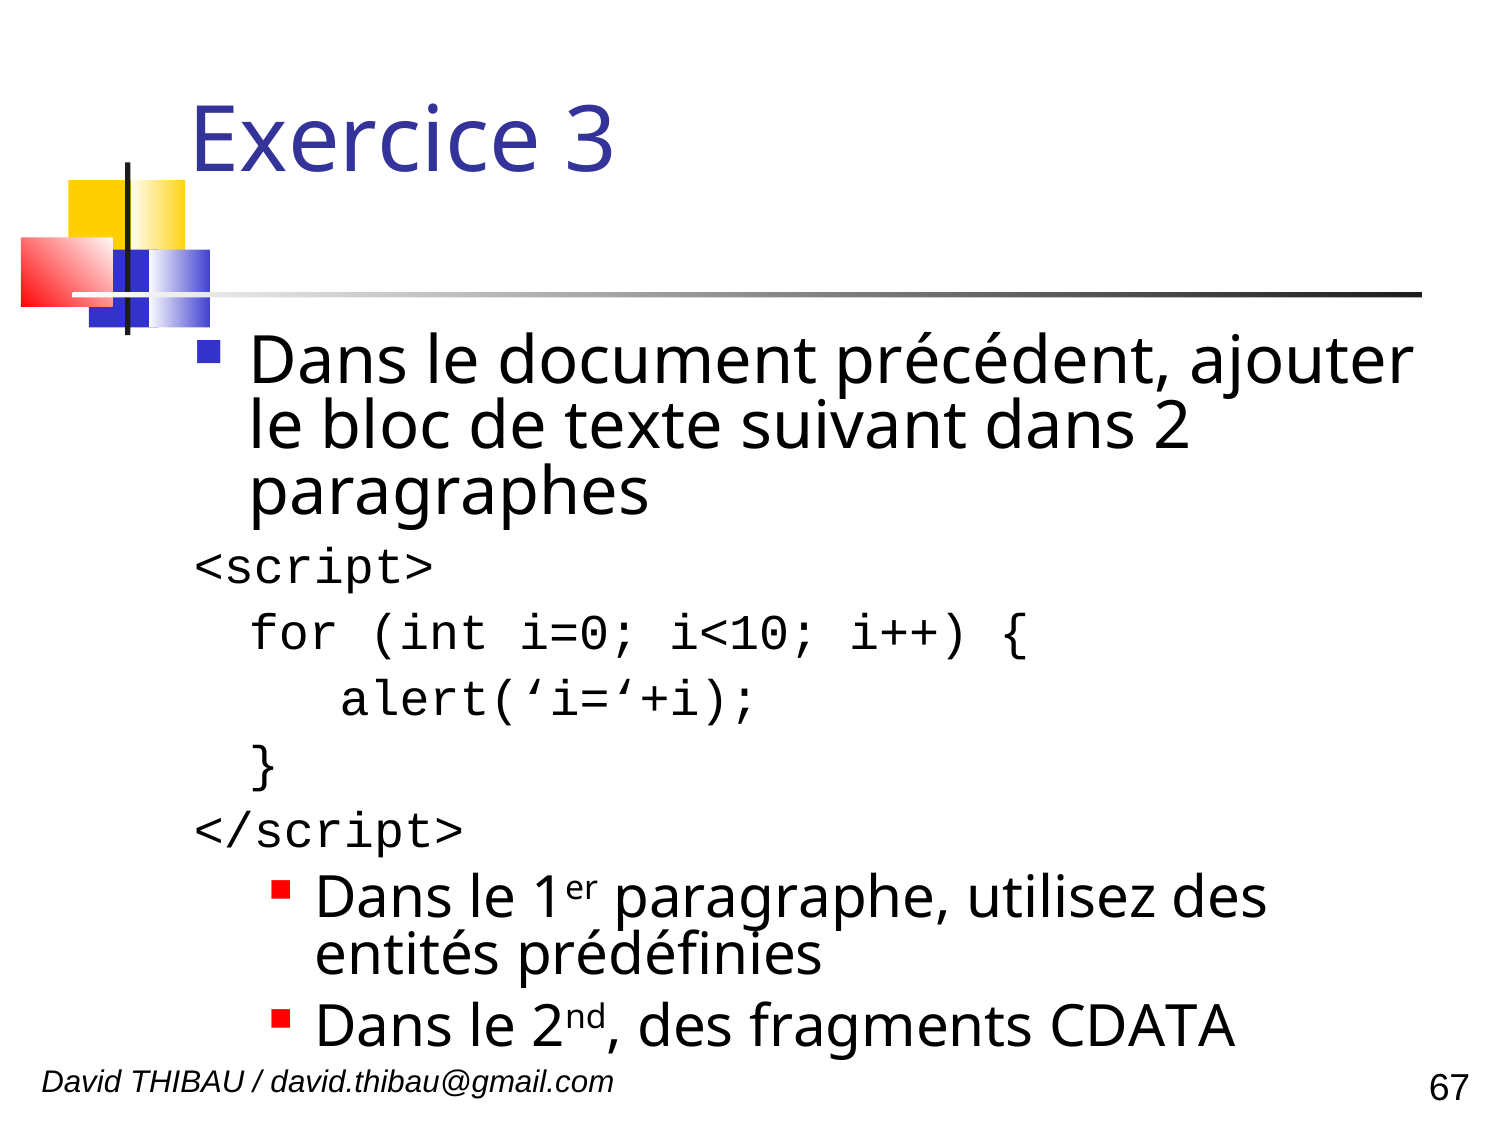

# Exercice 3
Dans le document précédent, ajouter le bloc de texte suivant dans 2 paragraphes
<script>
	for (int i=0; i<10; i++) {
			alert(‘i=‘+i);
	}
</script>
Dans le 1er paragraphe, utilisez des entités prédéfinies
Dans le 2nd, des fragments CDATA